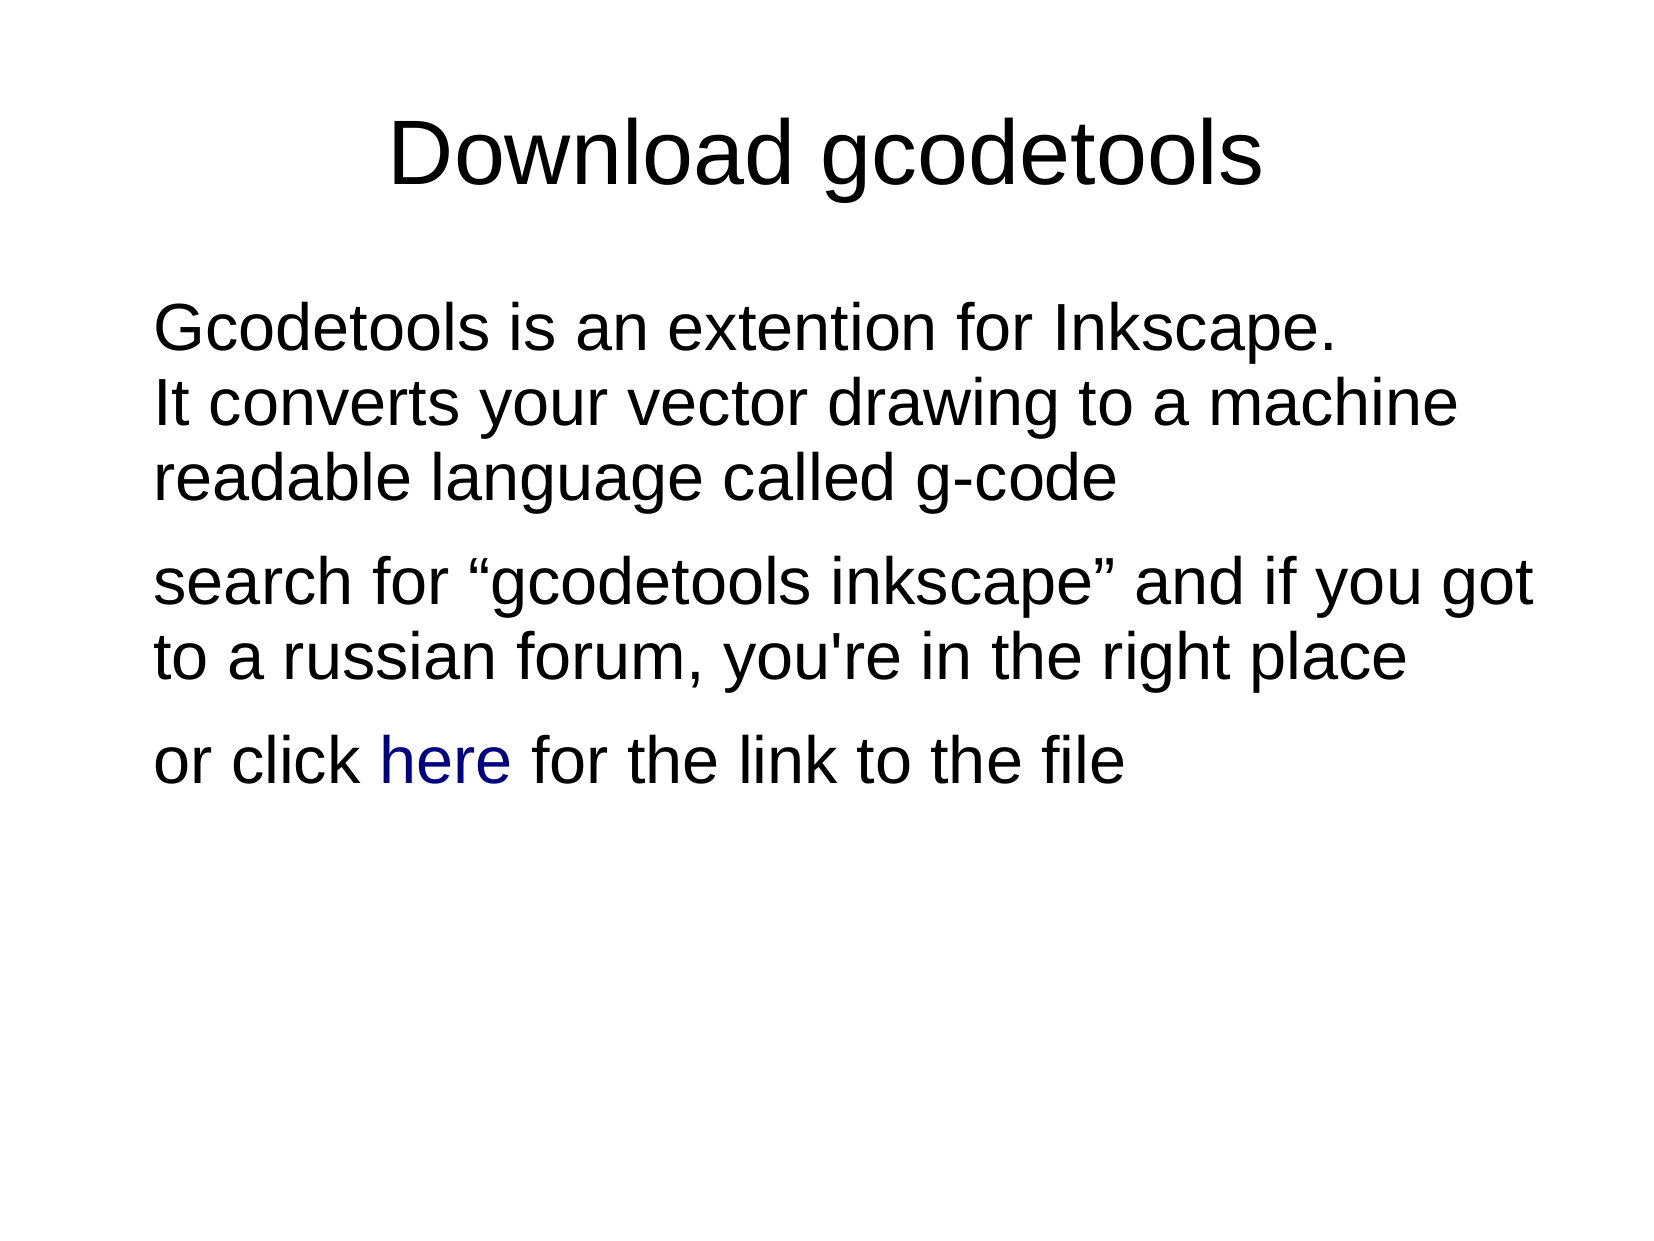

# Download gcodetools
Gcodetools is an extention for Inkscape.
It converts your vector drawing to a machine readable language called g-code
search for “gcodetools inkscape” and if you got to a russian forum, you're in the right place
or click here for the link to the file